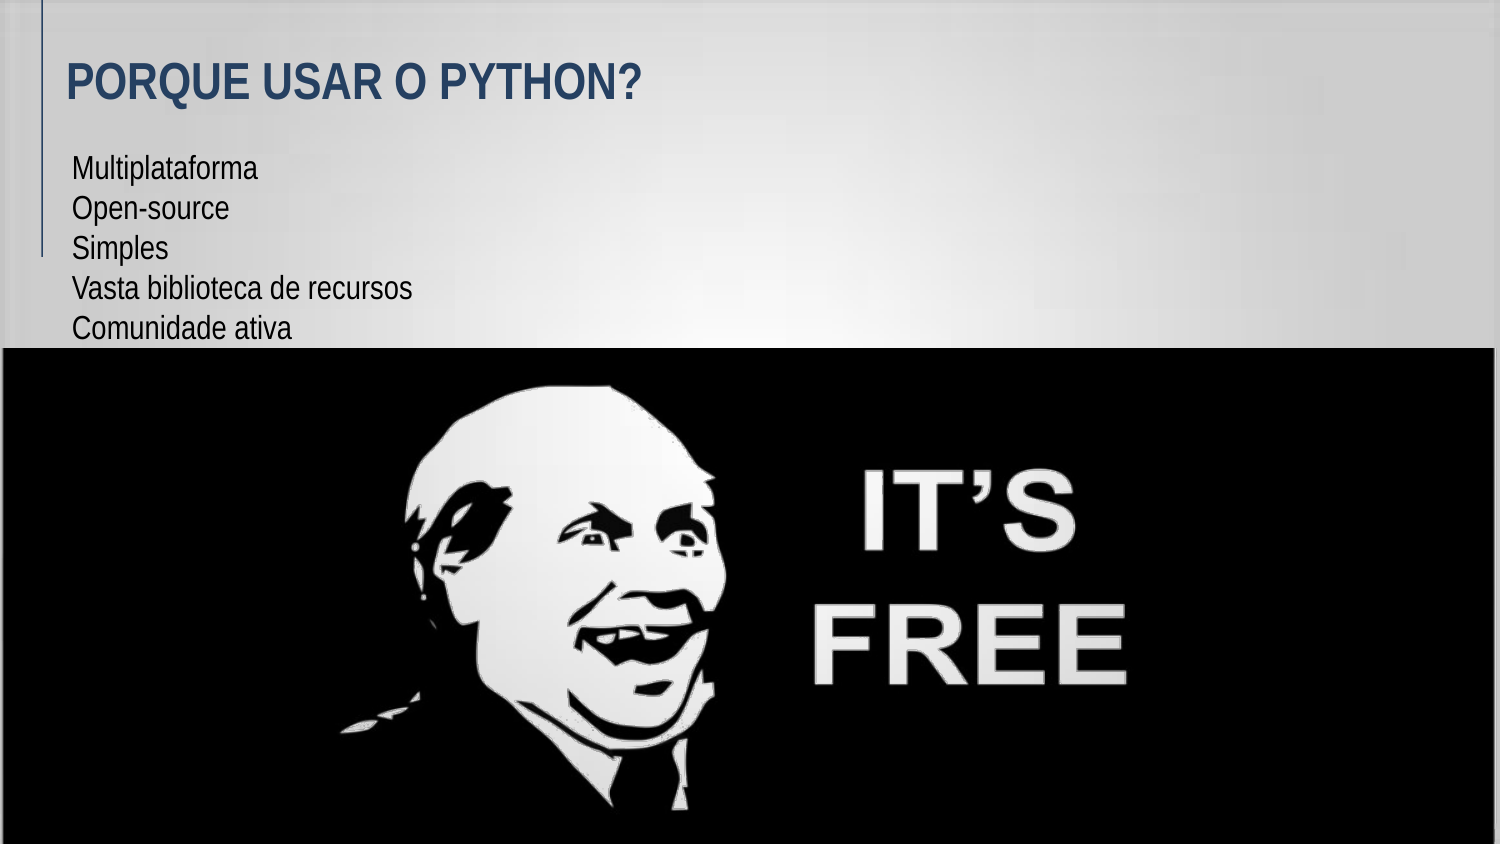

Porque usar o python?
Multiplataforma
Open-source
Simples
Vasta biblioteca de recursos
Comunidade ativa